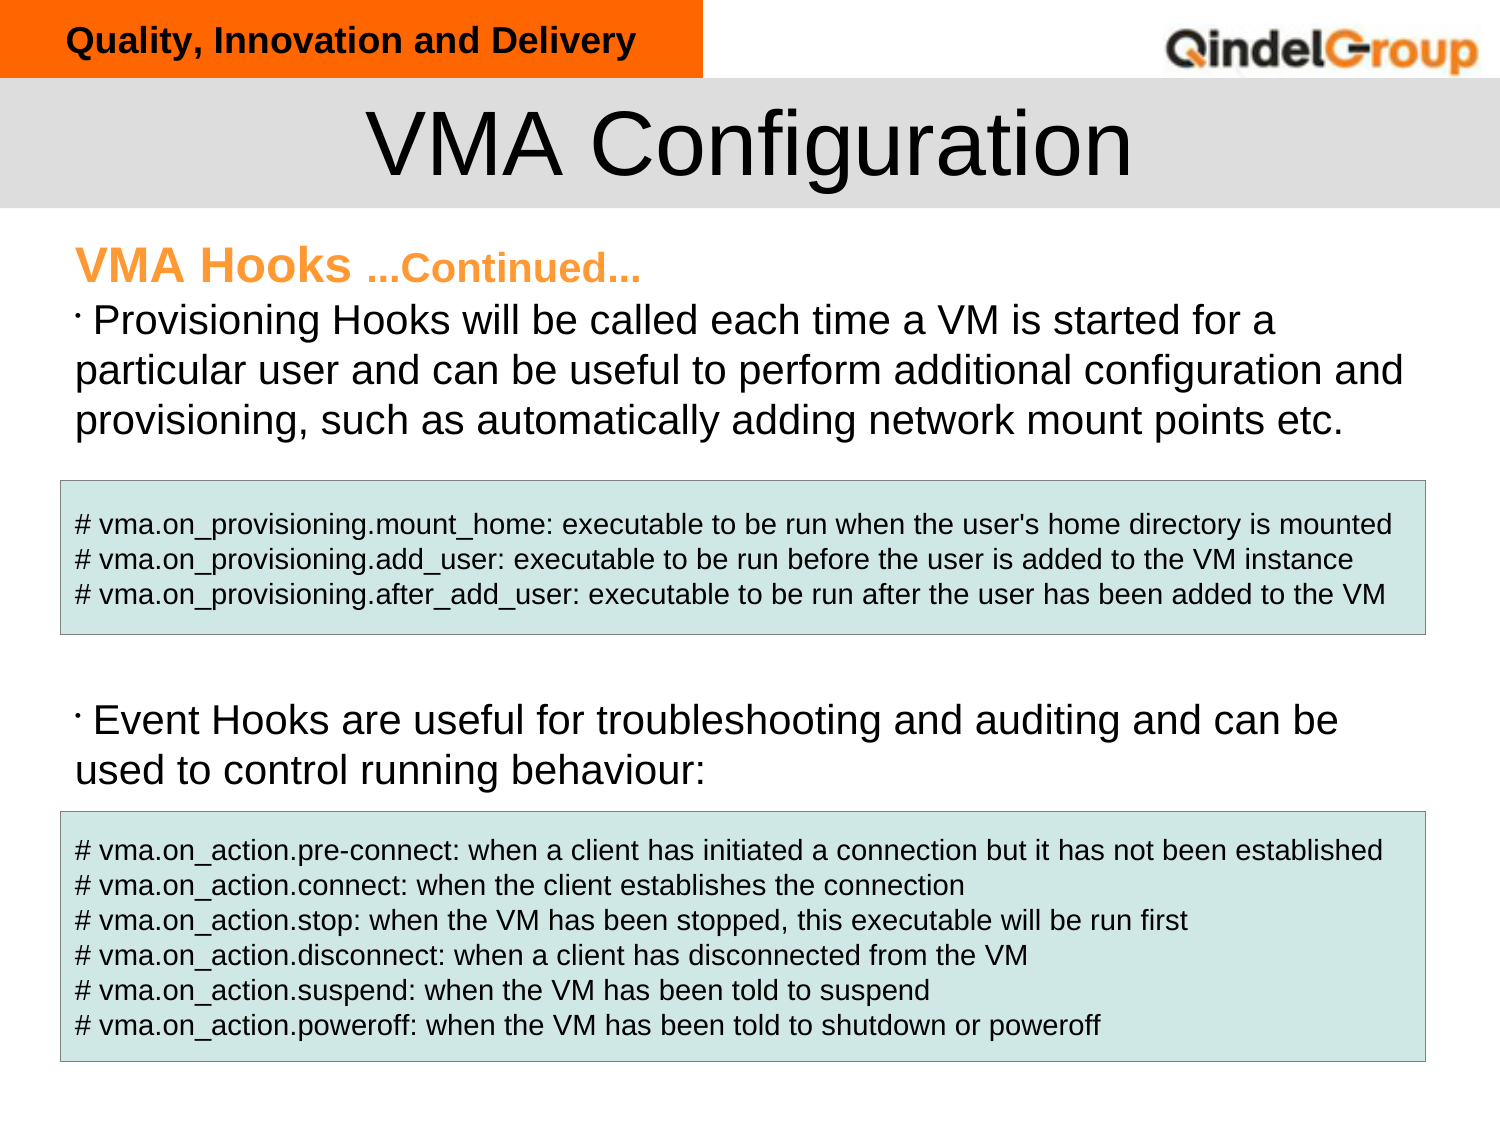

# VMA Configuration
VMA Hooks ...Continued...
 Provisioning Hooks will be called each time a VM is started for a particular user and can be useful to perform additional configuration and provisioning, such as automatically adding network mount points etc.
 Event Hooks are useful for troubleshooting and auditing and can be used to control running behaviour:
# vma.on_provisioning.mount_home: executable to be run when the user's home directory is mounted
# vma.on_provisioning.add_user: executable to be run before the user is added to the VM instance
# vma.on_provisioning.after_add_user: executable to be run after the user has been added to the VM
# vma.on_action.pre-connect: when a client has initiated a connection but it has not been established
# vma.on_action.connect: when the client establishes the connection
# vma.on_action.stop: when the VM has been stopped, this executable will be run first
# vma.on_action.disconnect: when a client has disconnected from the VM
# vma.on_action.suspend: when the VM has been told to suspend
# vma.on_action.poweroff: when the VM has been told to shutdown or poweroff